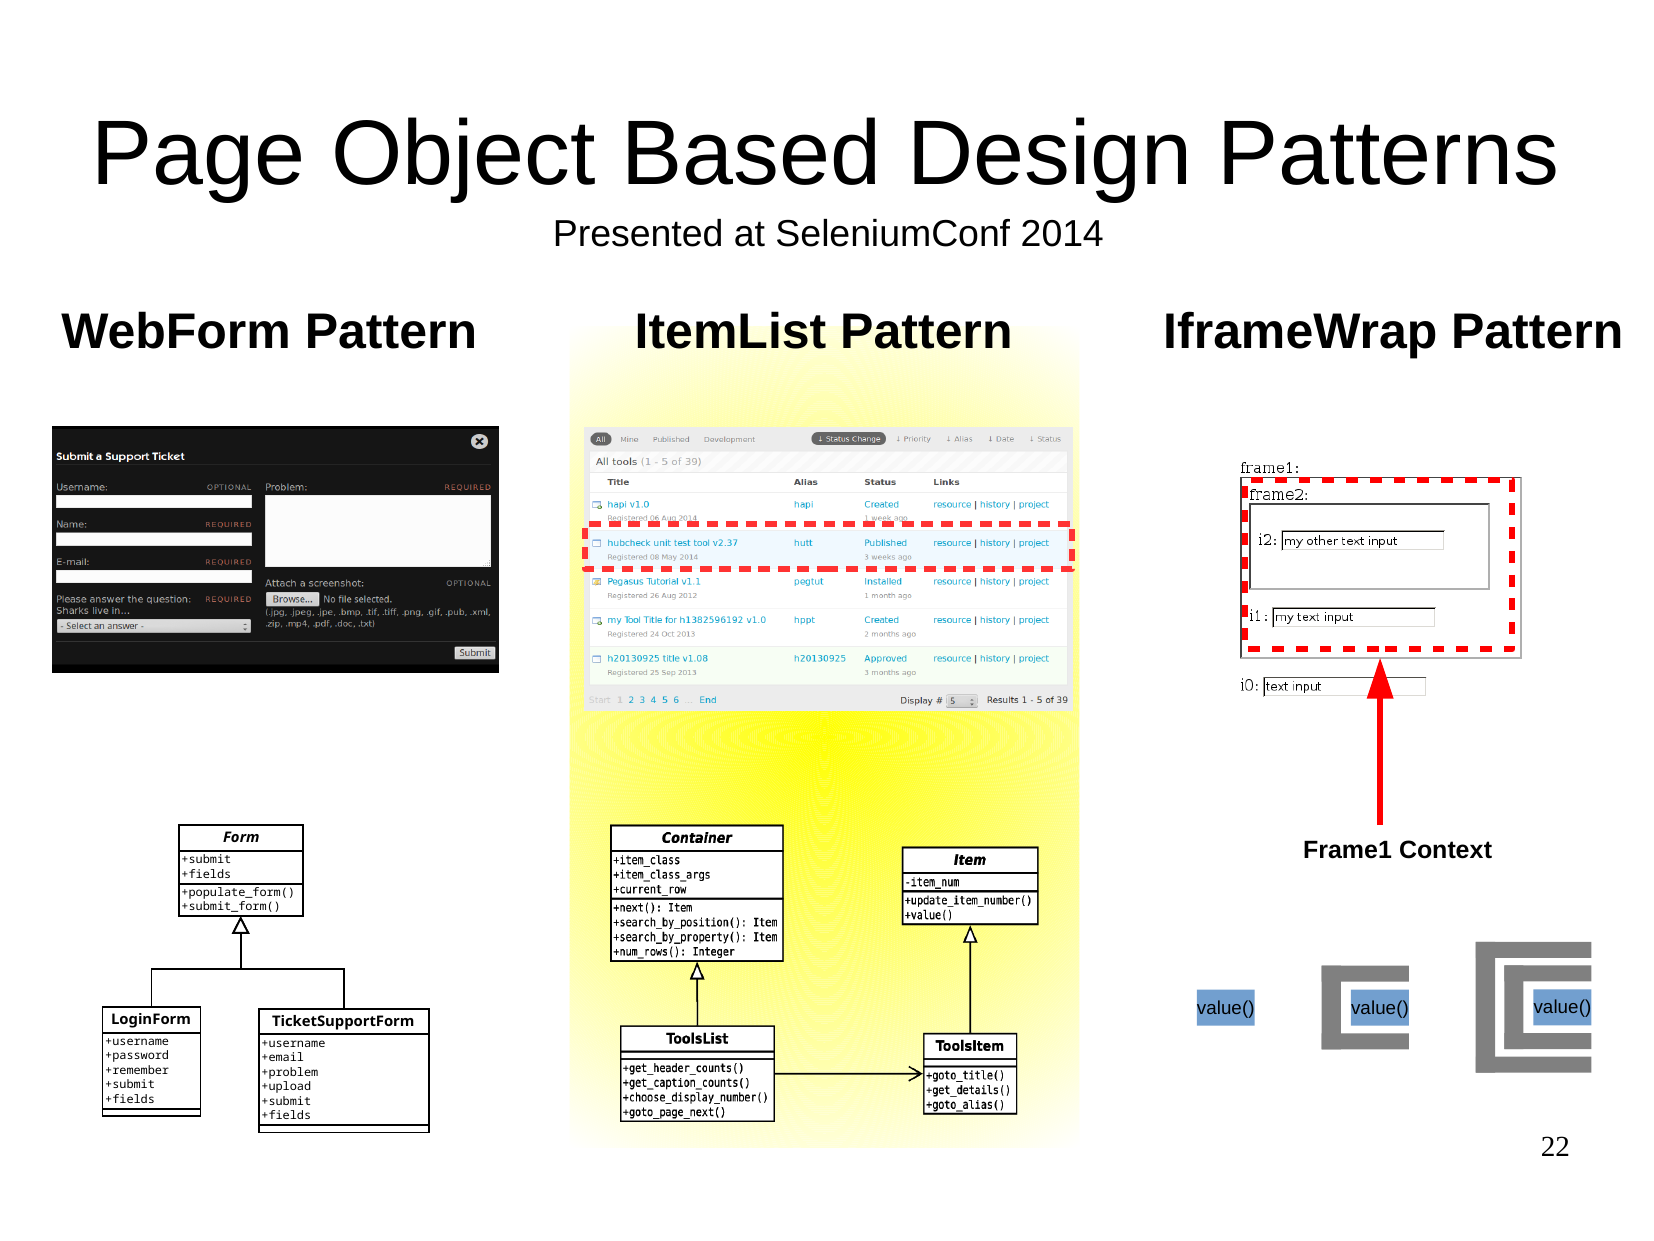

# Page Object Based Design Patterns
Presented at SeleniumConf 2014
WebForm Pattern
ItemList Pattern
IframeWrap Pattern
Frame1 Context
value()
value()
value()
22